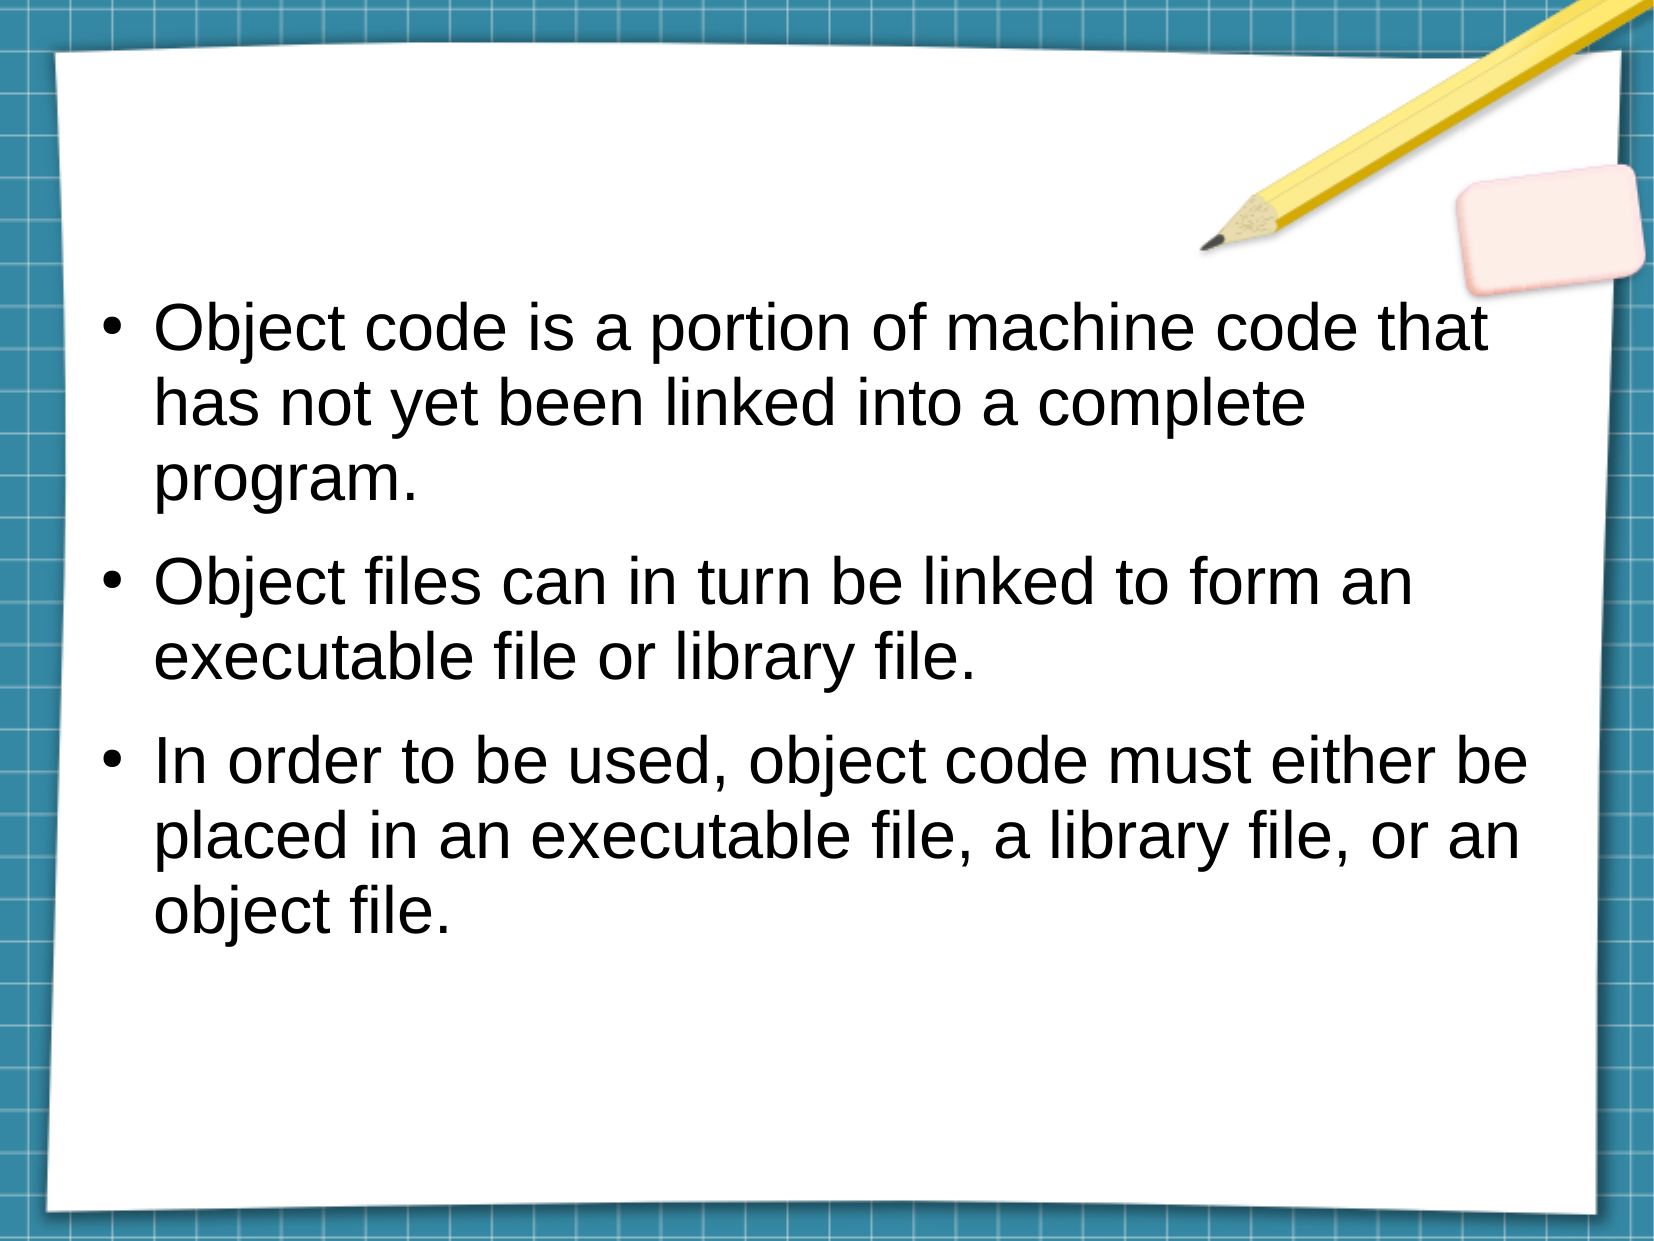

#
Object code is a portion of machine code that has not yet been linked into a complete program.
Object files can in turn be linked to form an executable file or library file.
In order to be used, object code must either be placed in an executable file, a library file, or an object file.